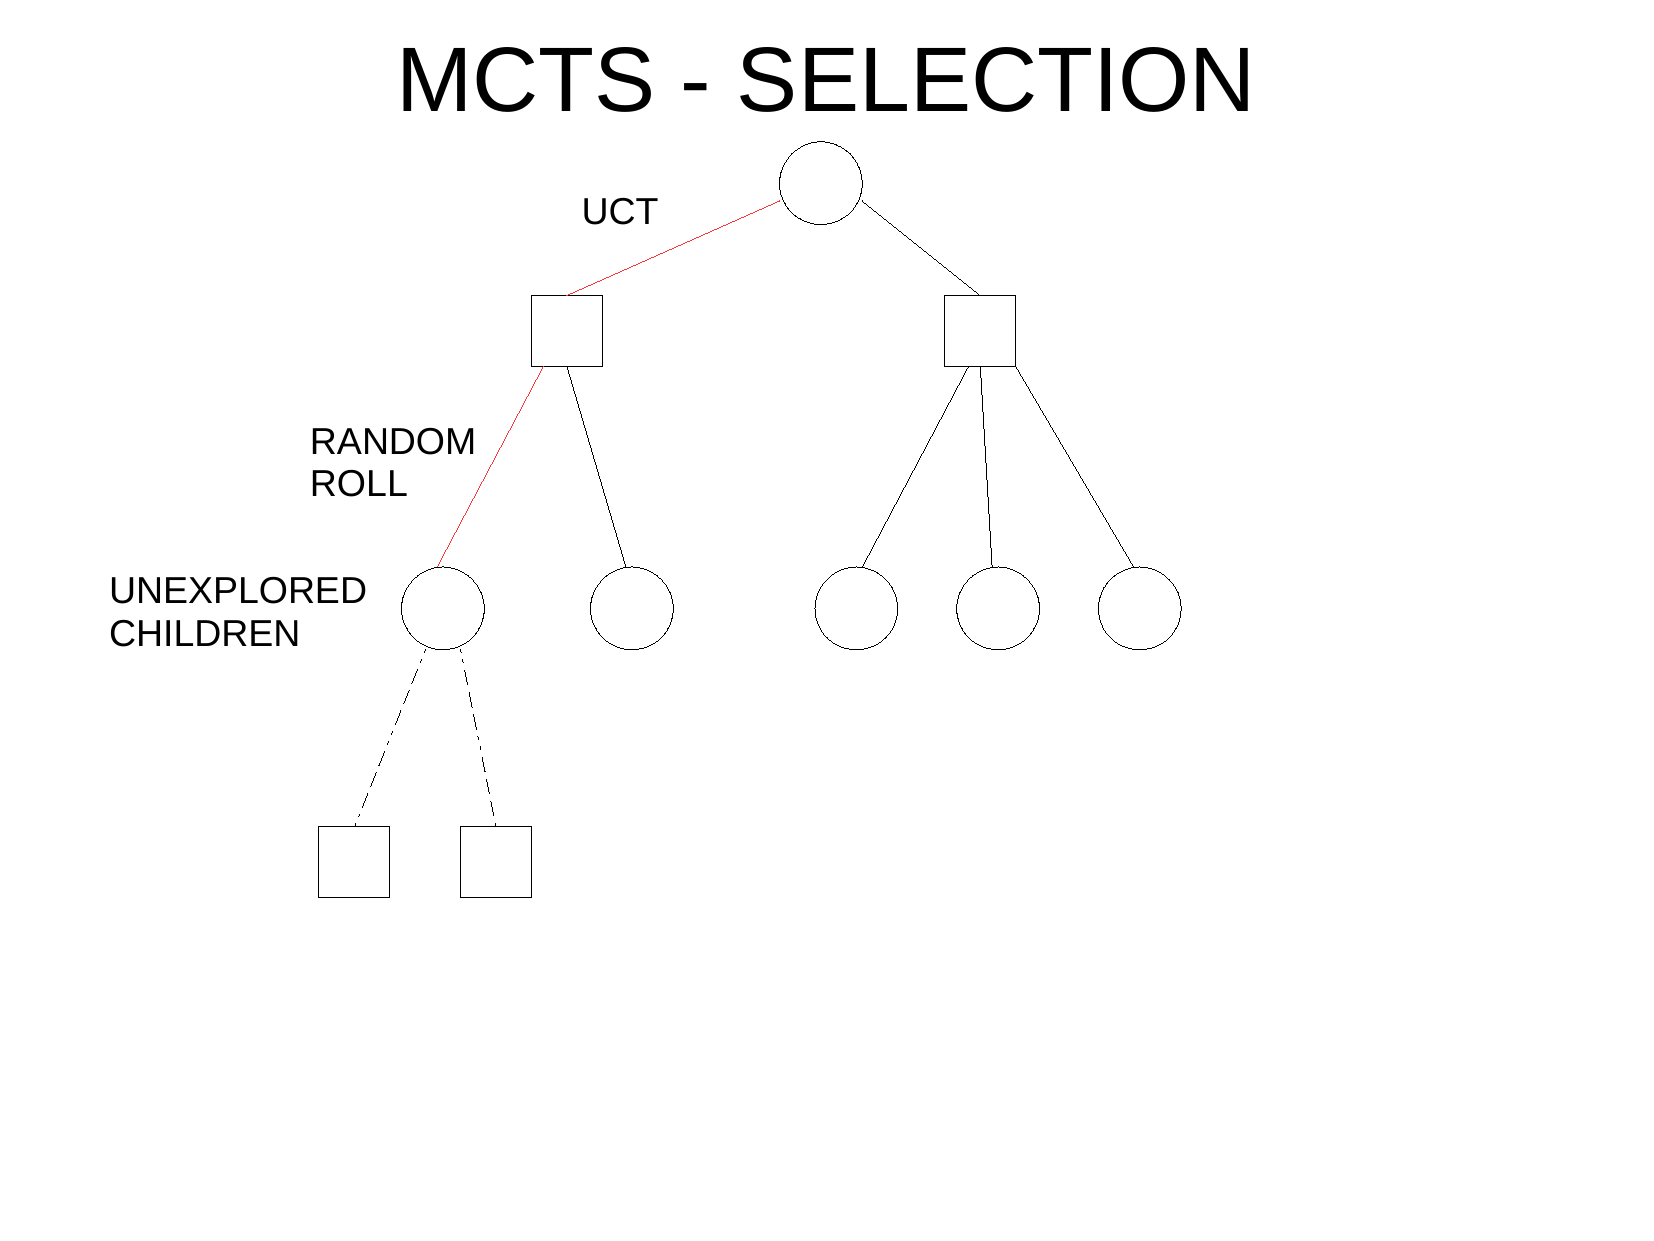

# MCTS - SELECTION
UCT
RANDOM ROLL
UNEXPLORED CHILDREN